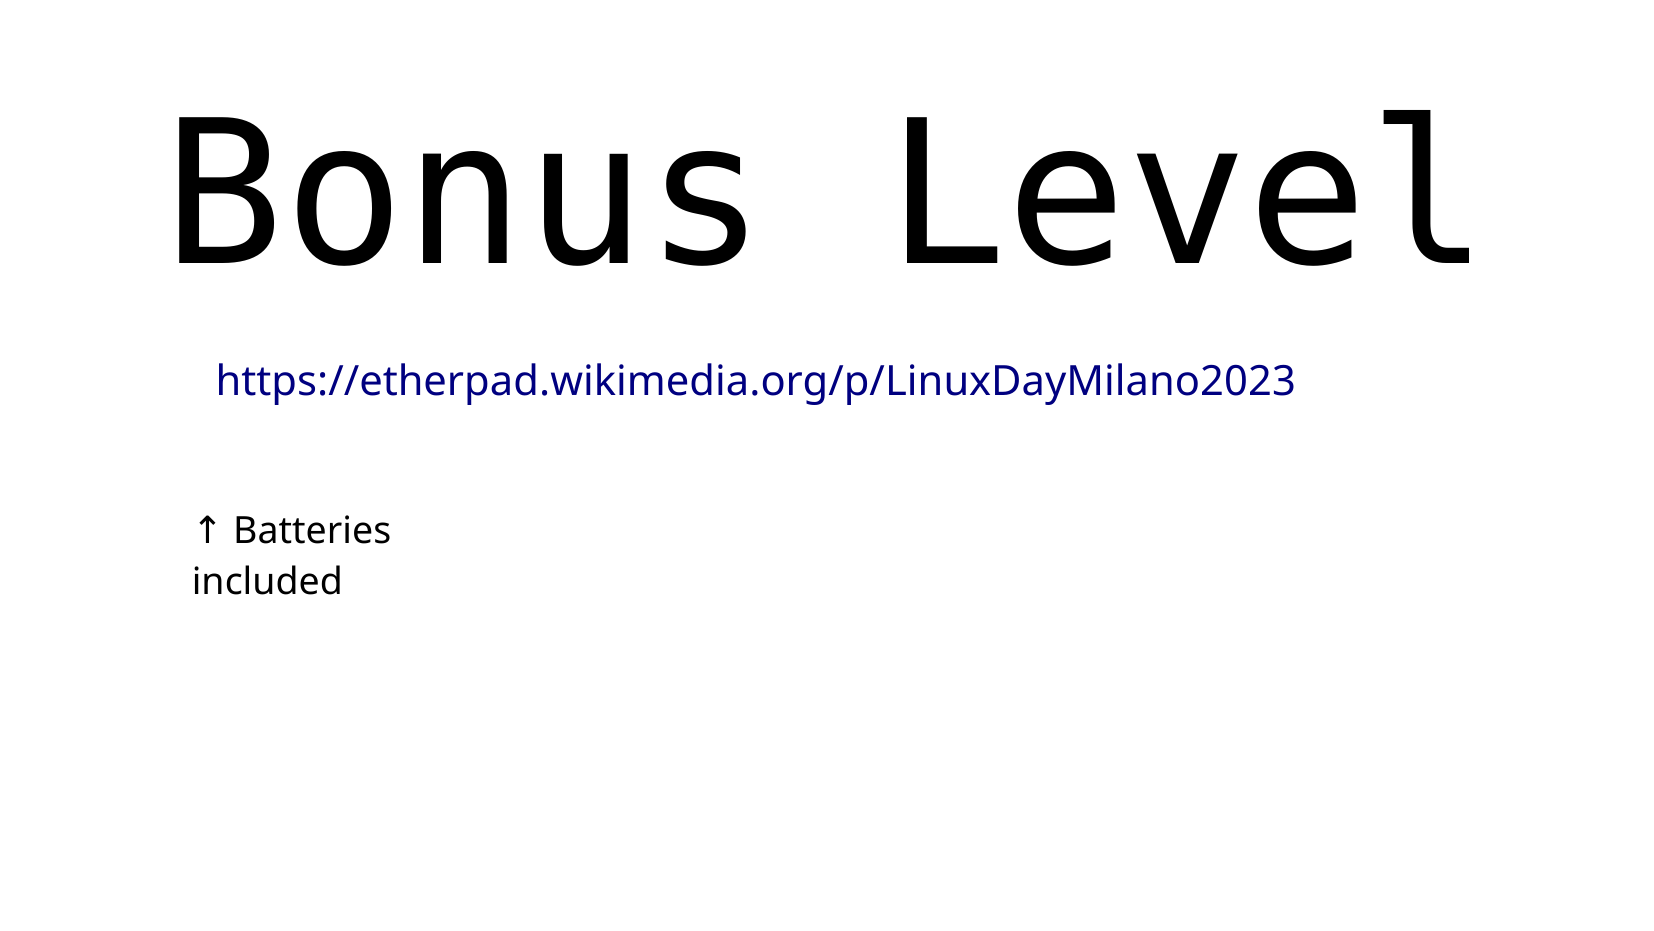

# Bonus Level
https://etherpad.wikimedia.org/p/LinuxDayMilano2023
↑ Batteries included